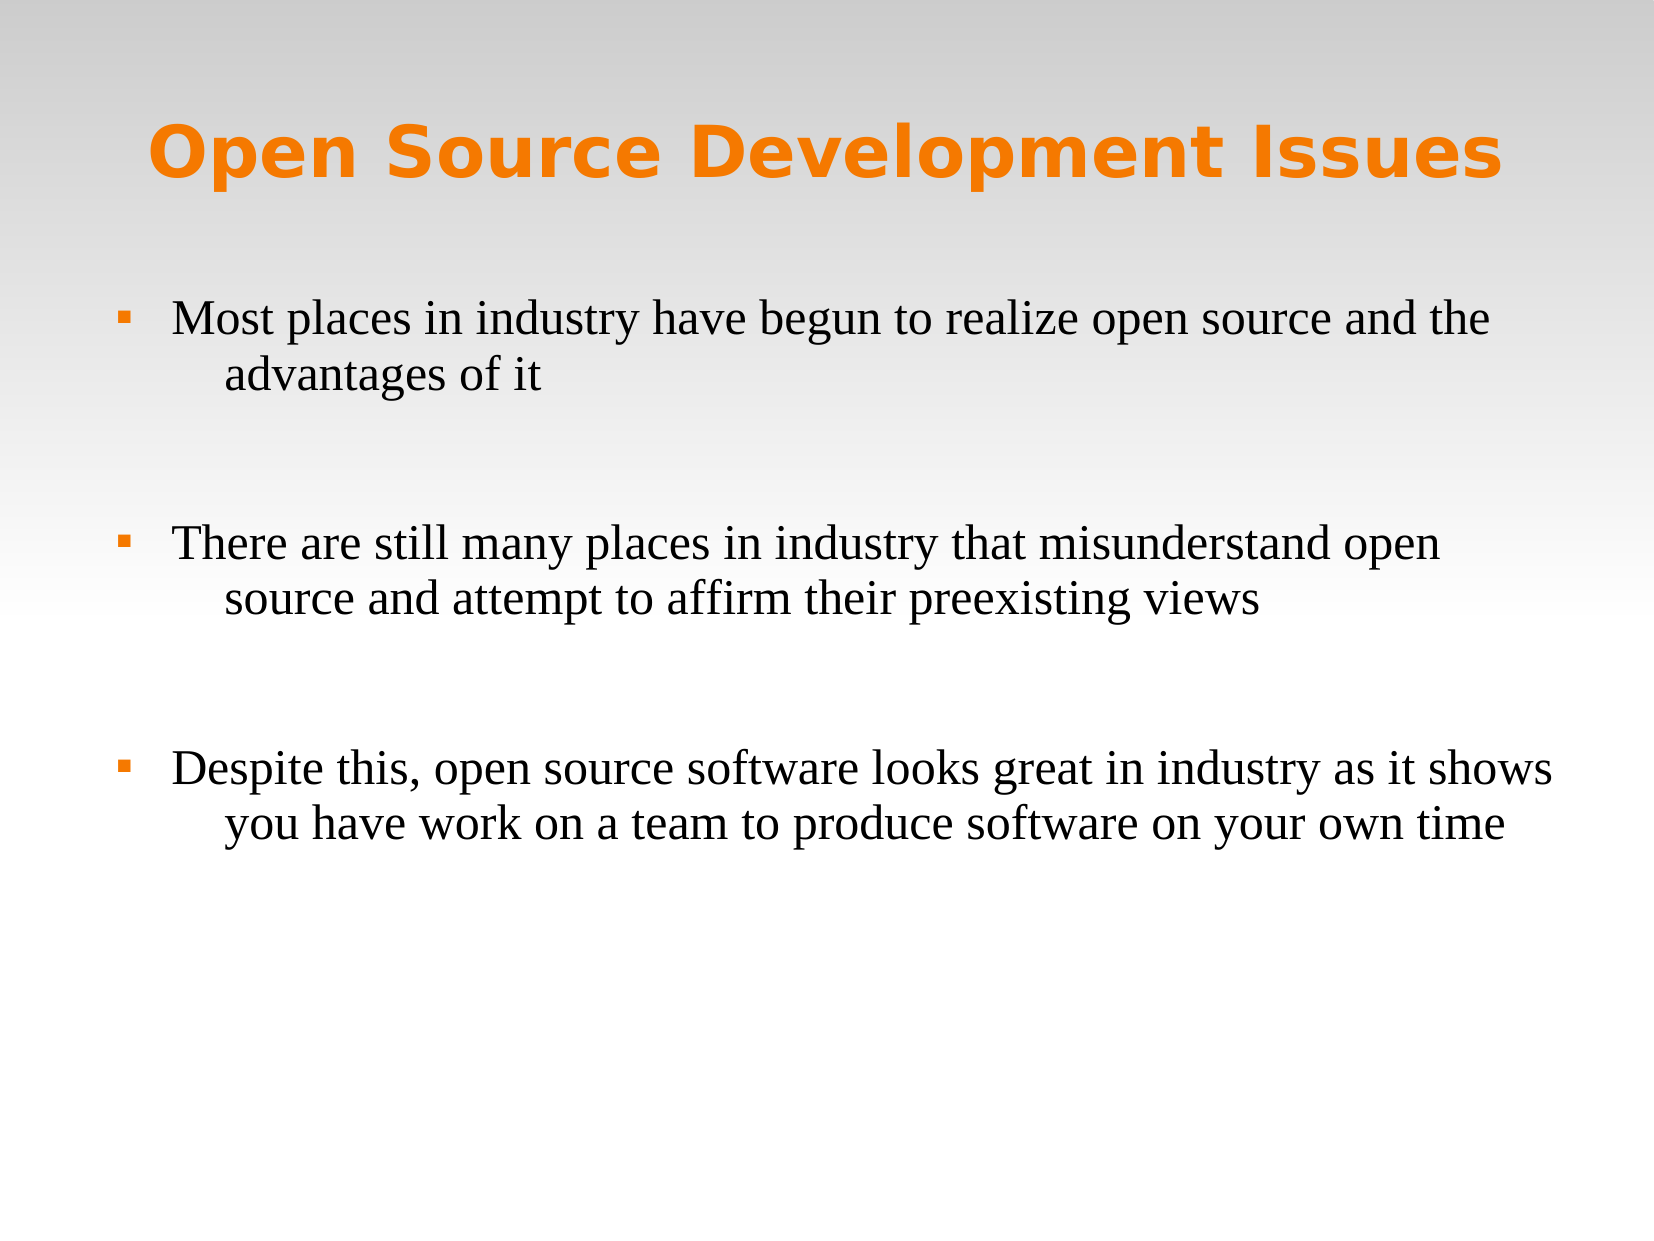

# Open Source Development Issues
Most places in industry have begun to realize open source and the advantages of it
There are still many places in industry that misunderstand open source and attempt to affirm their preexisting views
Despite this, open source software looks great in industry as it shows you have work on a team to produce software on your own time